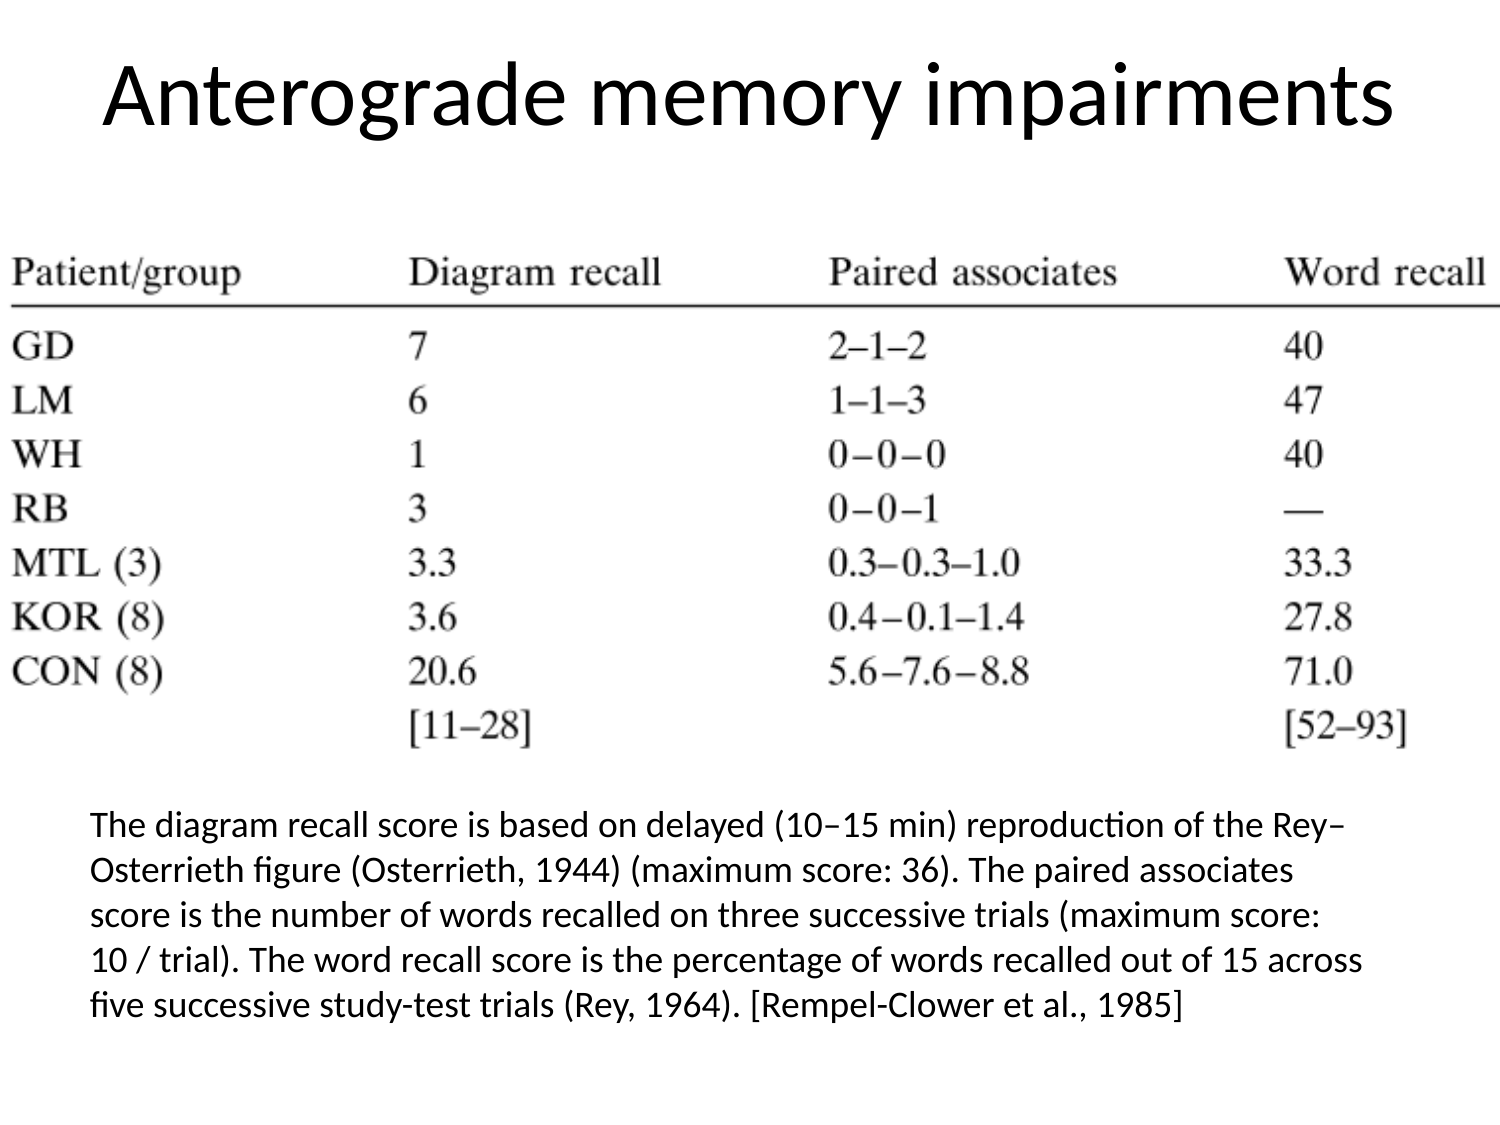

# Anterograde memory impairments
The diagram recall score is based on delayed (10–15 min) reproduction of the Rey–Osterrieth figure (Osterrieth, 1944) (maximum score: 36). The paired associates score is the number of words recalled on three successive trials (maximum score: 10 / trial). The word recall score is the percentage of words recalled out of 15 across five successive study-test trials (Rey, 1964). [Rempel-Clower et al., 1985]